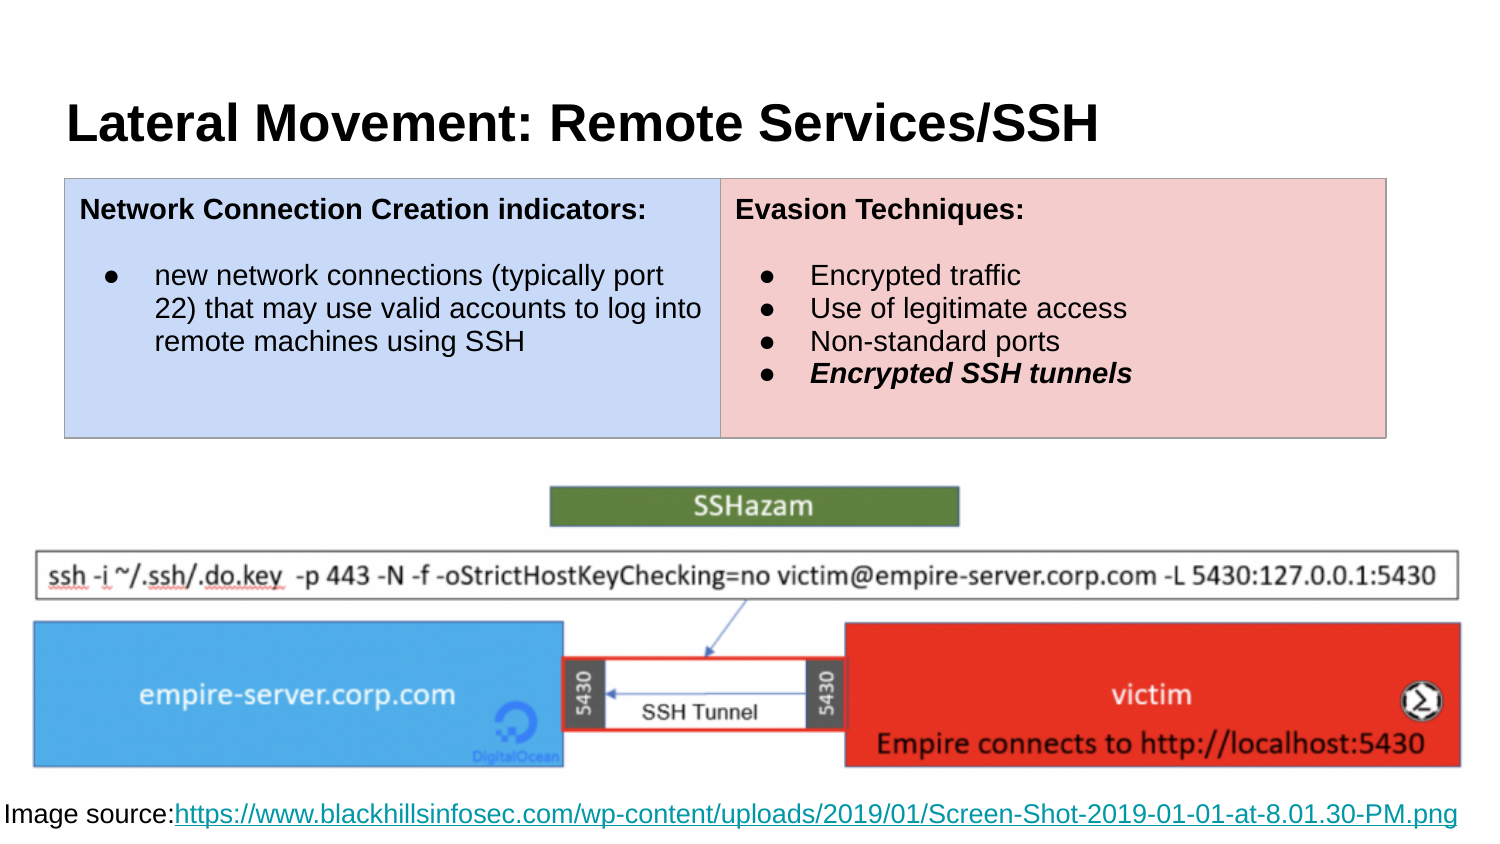

# Lateral Movement: Remote Services/SSH
| Network Connection Creation indicators: new network connections (typically port 22) that may use valid accounts to log into remote machines using SSH | Evasion Techniques: Encrypted traffic Use of legitimate access Non-standard ports Encrypted SSH tunnels |
| --- | --- |
Image source:https://www.blackhillsinfosec.com/wp-content/uploads/2019/01/Screen-Shot-2019-01-01-at-8.01.30-PM.png